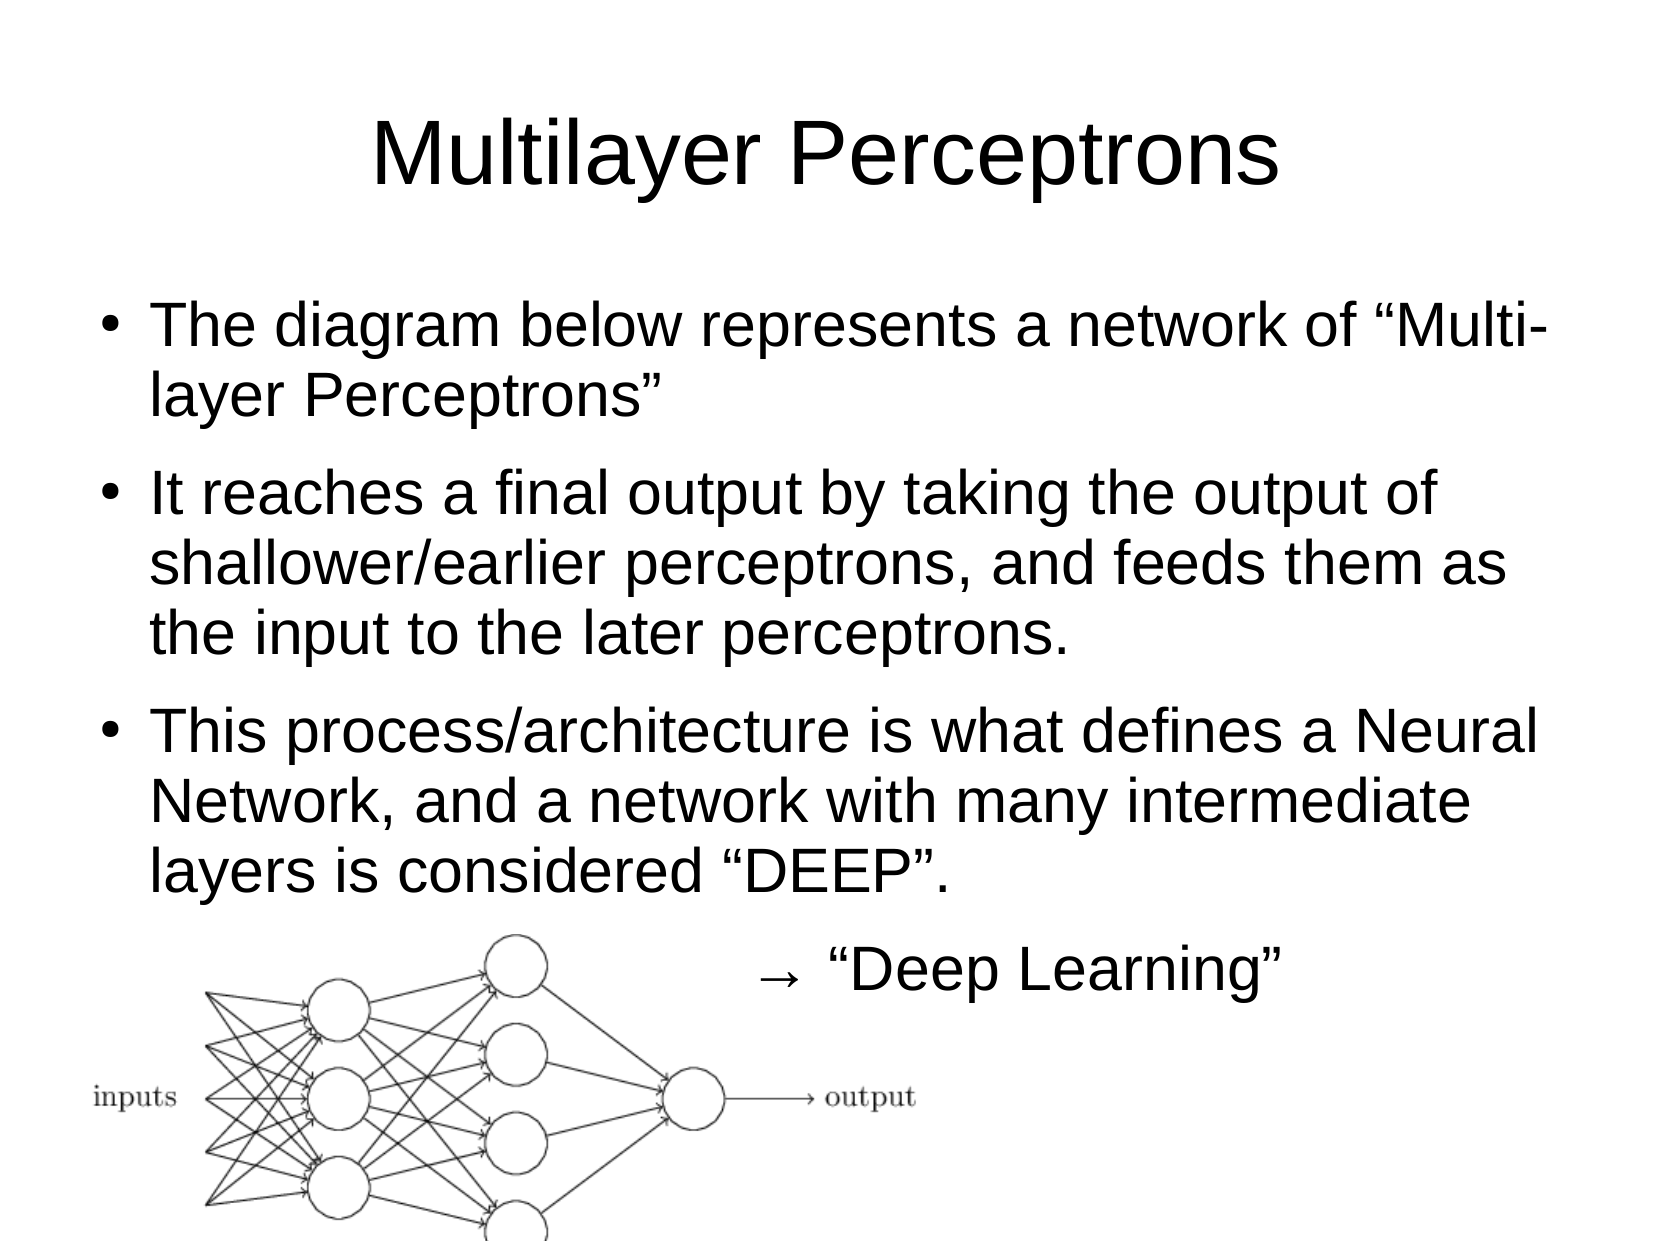

# Multilayer Perceptrons
The diagram below represents a network of “Multi-layer Perceptrons”
It reaches a final output by taking the output of shallower/earlier perceptrons, and feeds them as the input to the later perceptrons.
This process/architecture is what defines a Neural Network, and a network with many intermediate layers is considered “DEEP”.
→ “Deep Learning”